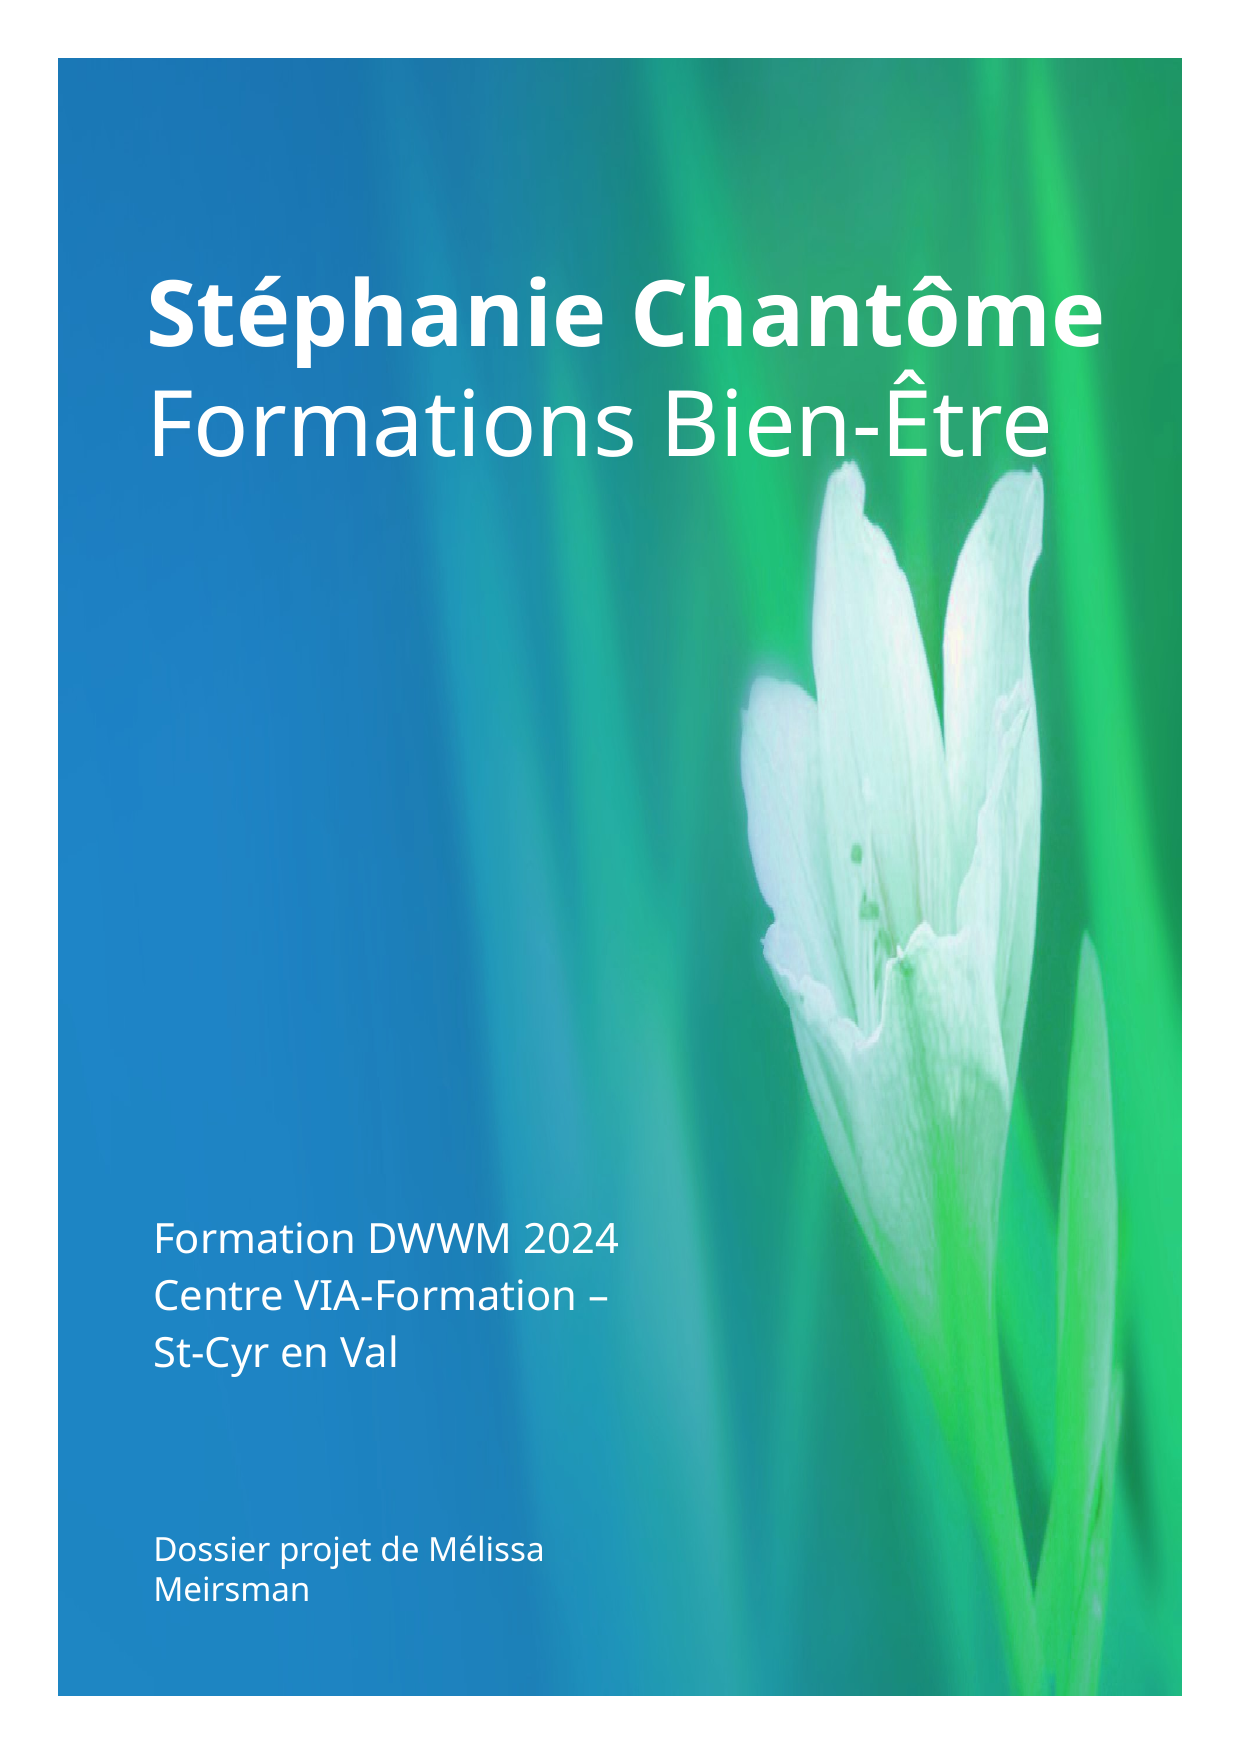

Stéphanie Chantôme
Formations Bien-Être
Formation DWWM 2024
Centre VIA-Formation – St-Cyr en Val
Dossier projet de Mélissa Meirsman